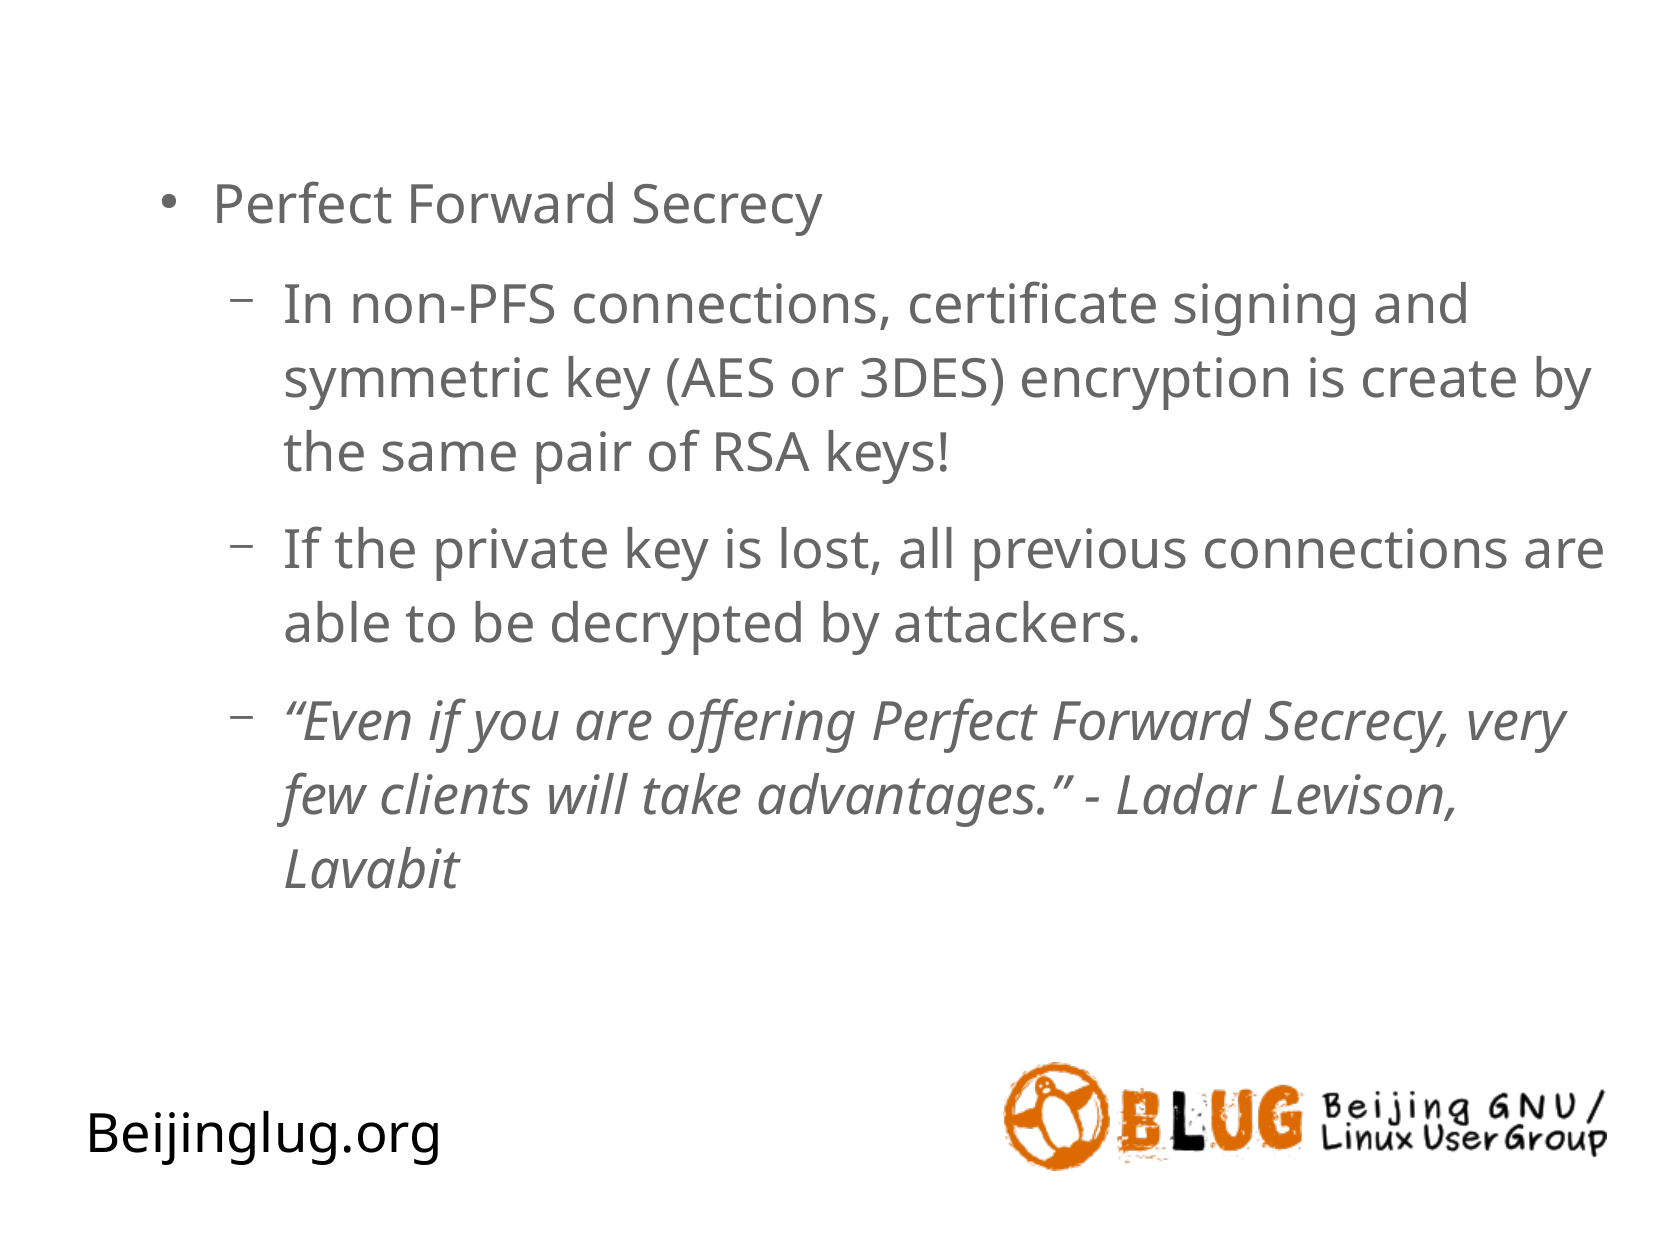

# Perfect Forward Secrecy
In non-PFS connections, certificate signing and symmetric key (AES or 3DES) encryption is create by the same pair of RSA keys!
If the private key is lost, all previous connections are able to be decrypted by attackers.
“Even if you are offering Perfect Forward Secrecy, very few clients will take advantages.” - Ladar Levison, Lavabit